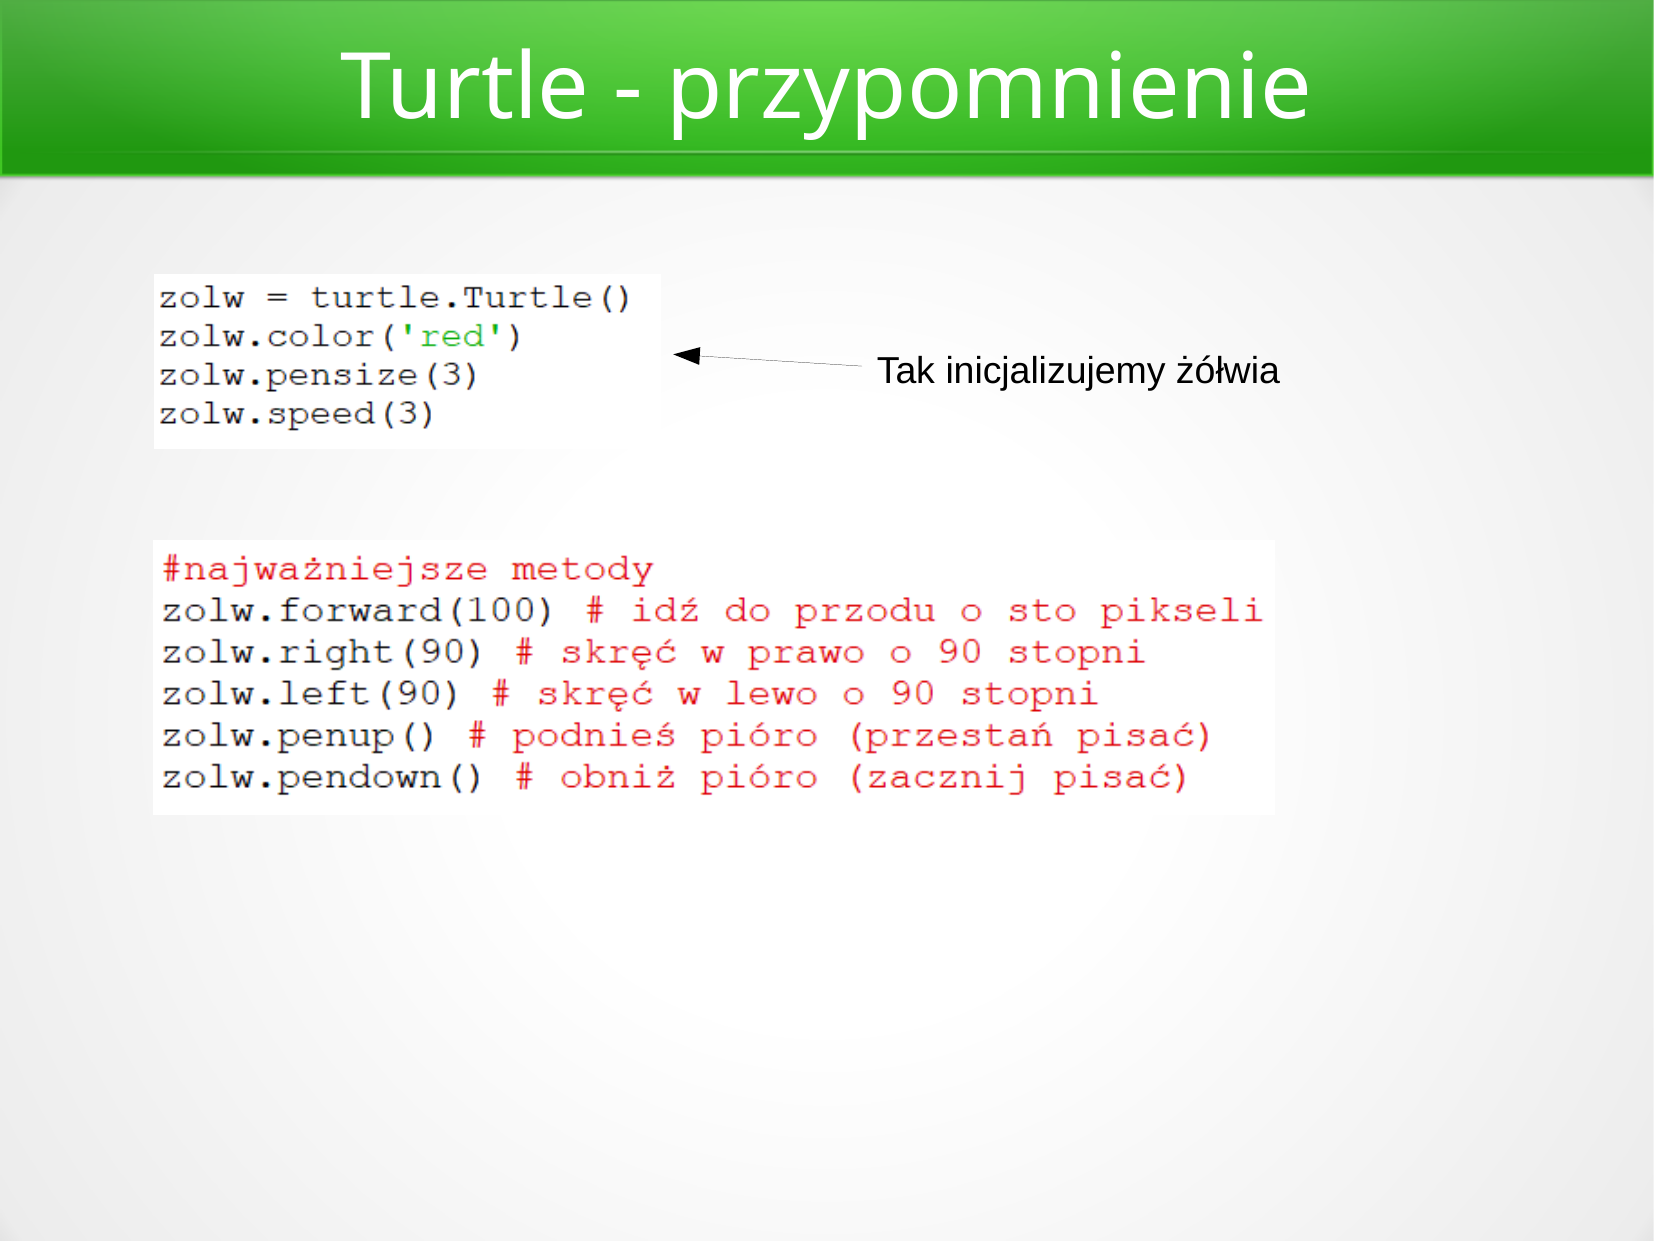

# Turtle - przypomnienie
Tak inicjalizujemy żółwia